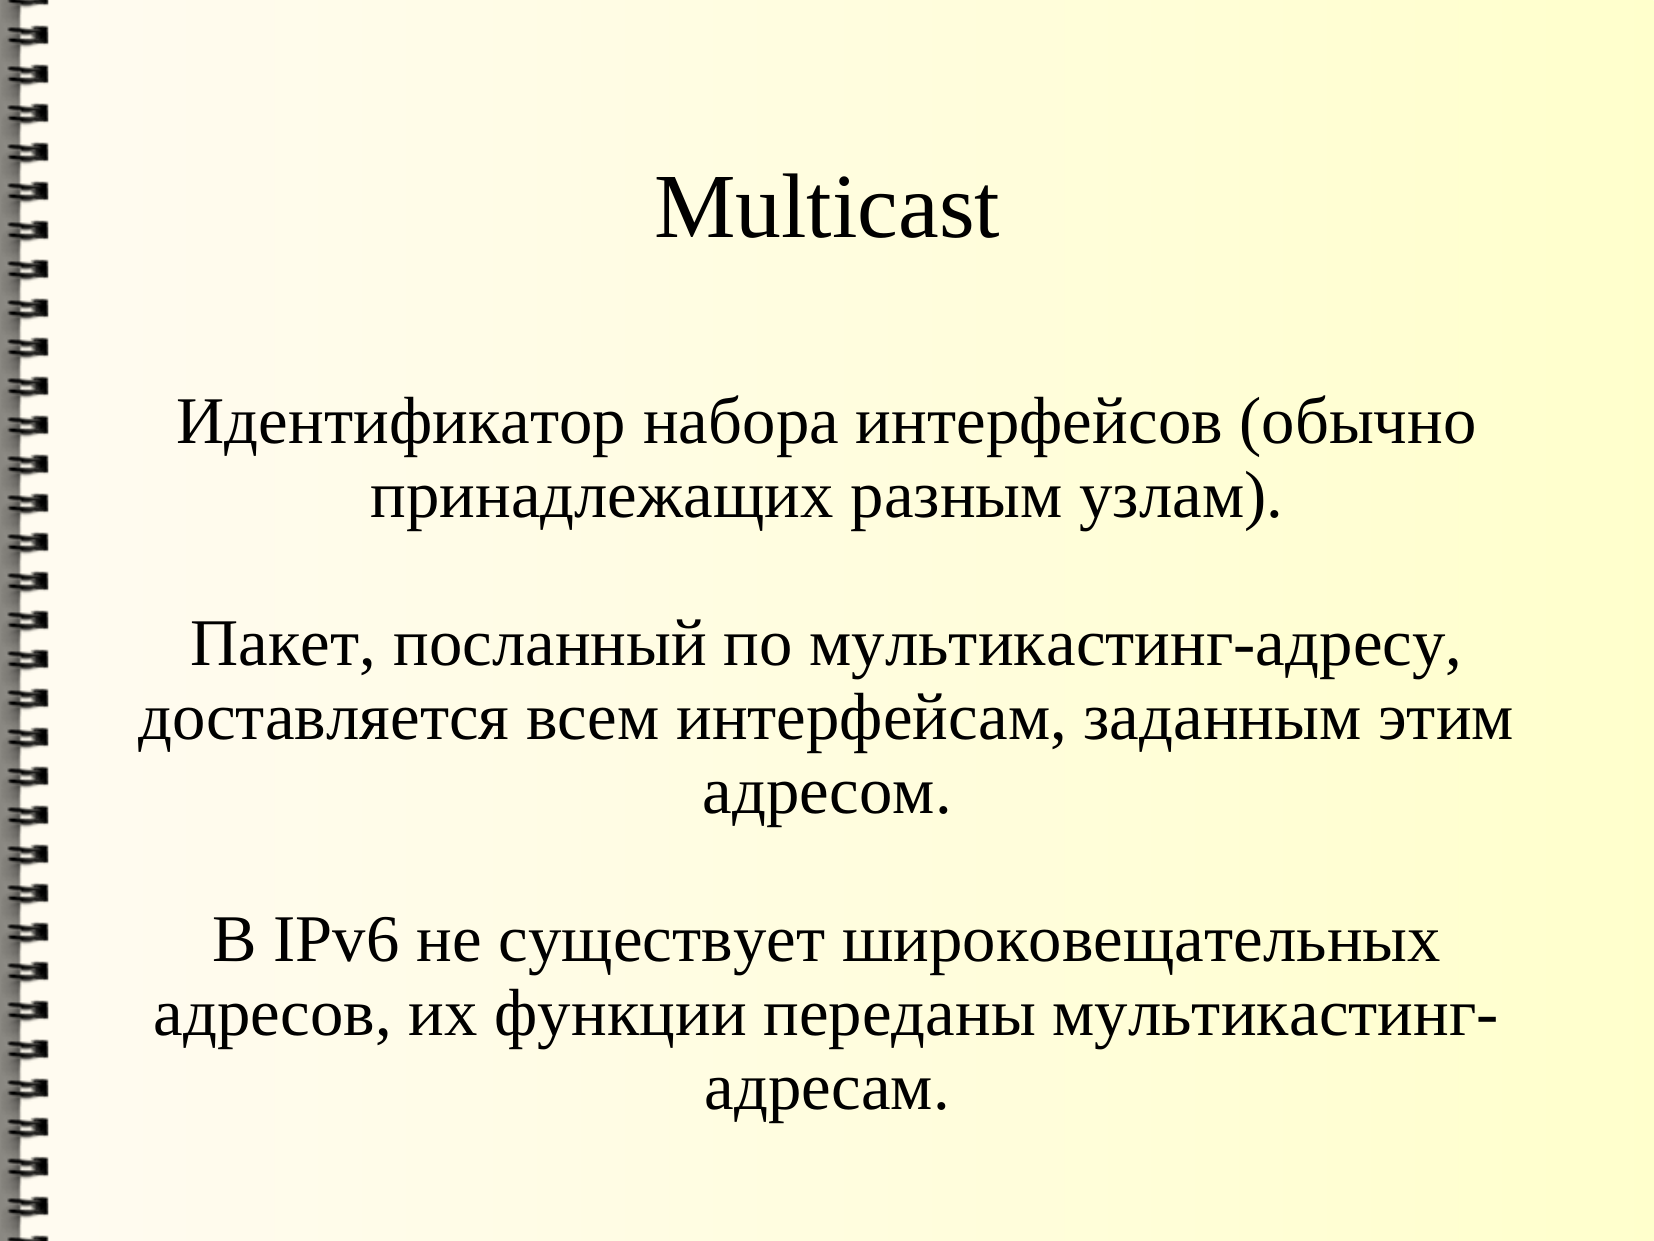

# Multicast
Идентификатор набора интерфейсов (обычно принадлежащих разным узлам).
Пакет, посланный по мультикастинг-адресу, доставляется всем интерфейсам, заданным этим адресом.
В IPv6 не существует широковещательных адресов, их функции переданы мультикастинг-адресам.